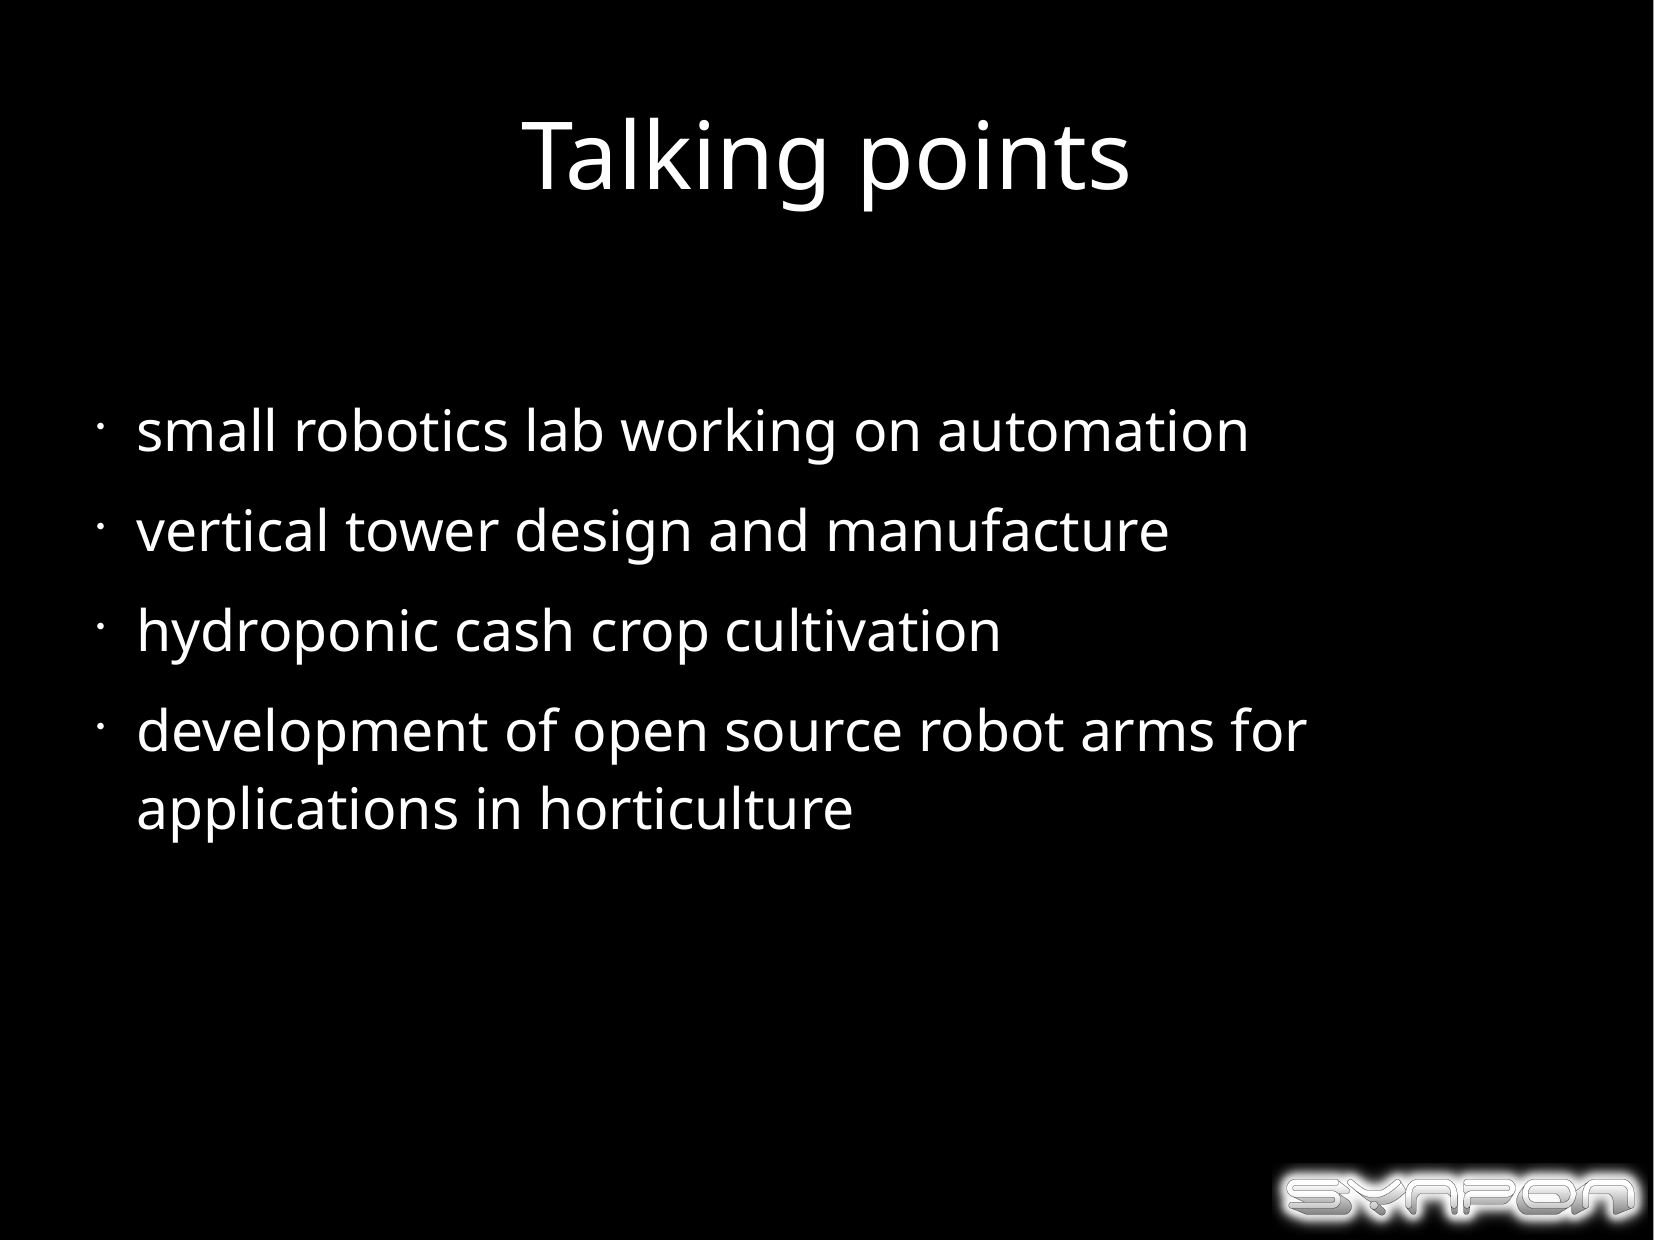

# Talking points
small robotics lab working on automation
vertical tower design and manufacture
hydroponic cash crop cultivation
development of open source robot arms for applications in horticulture